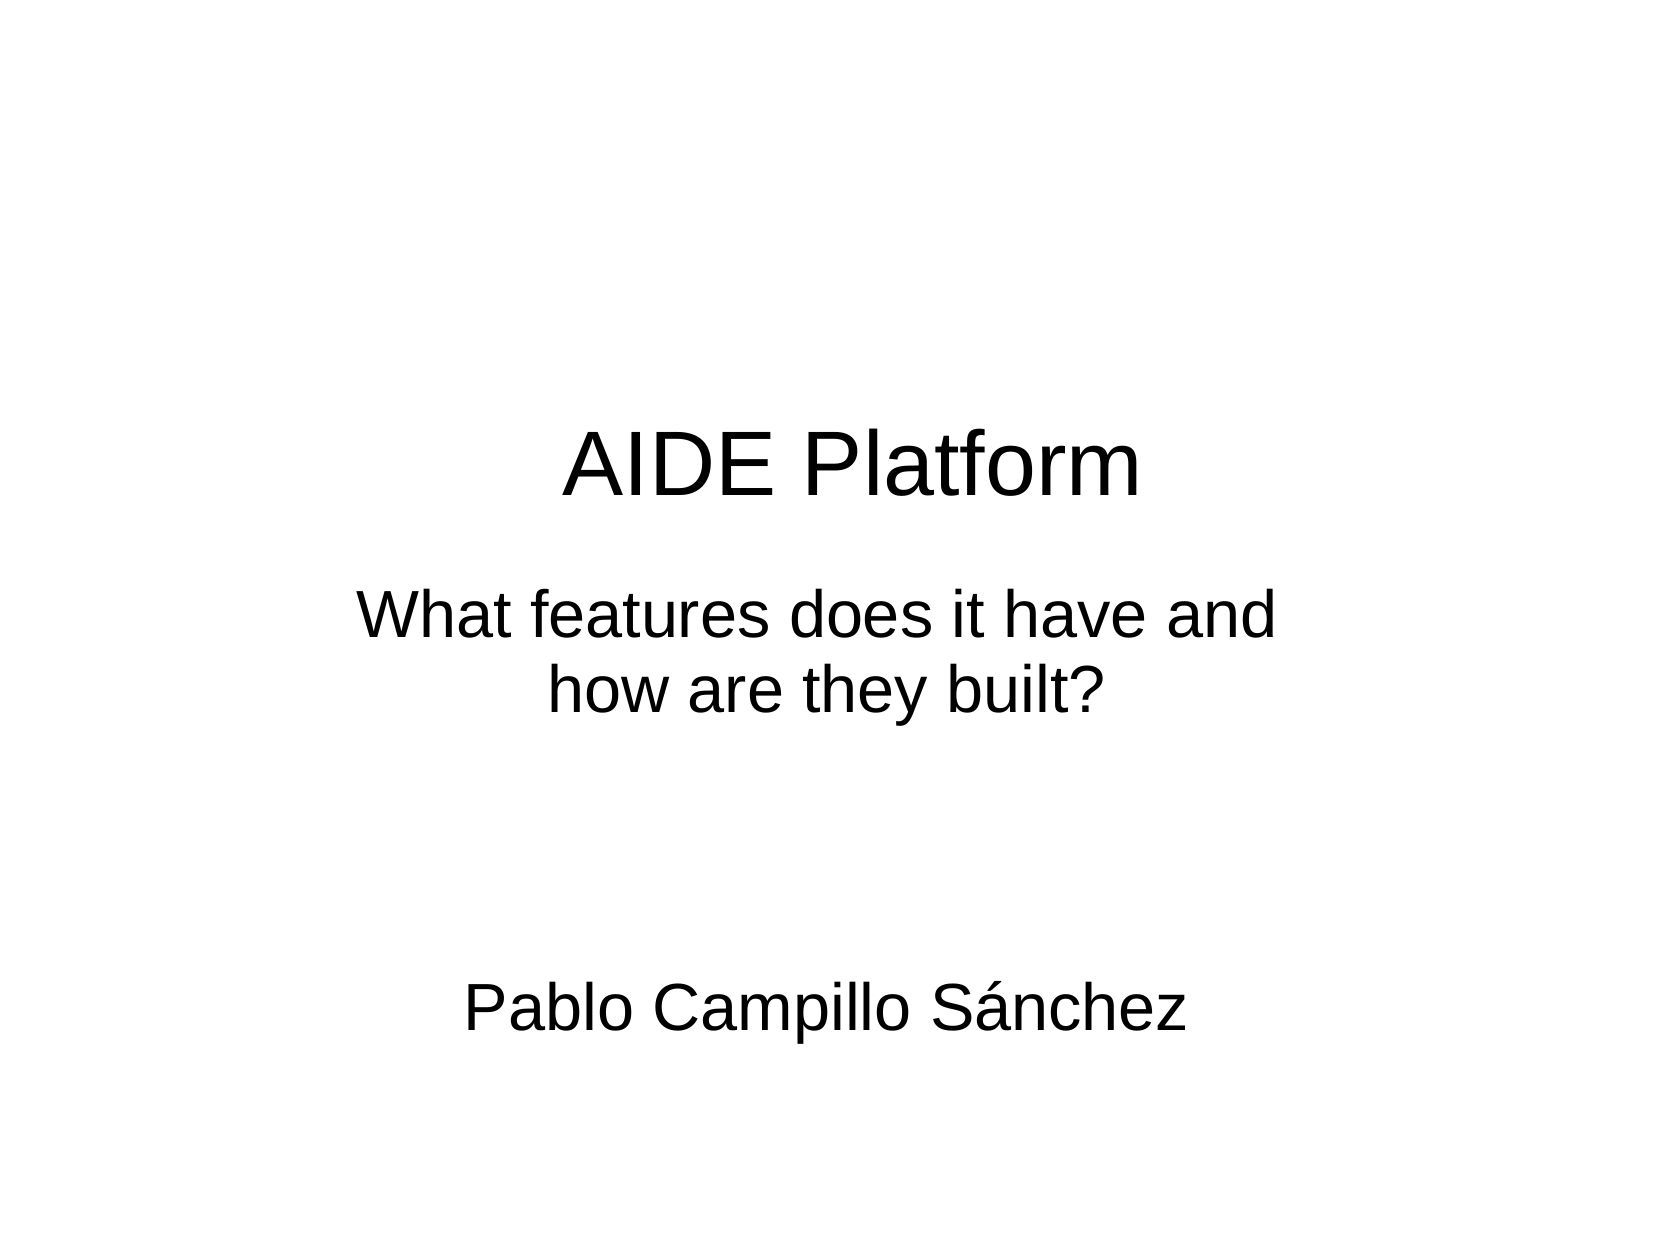

# AIDE Platform
What features does it have and
how are they built?
Pablo Campillo Sánchez